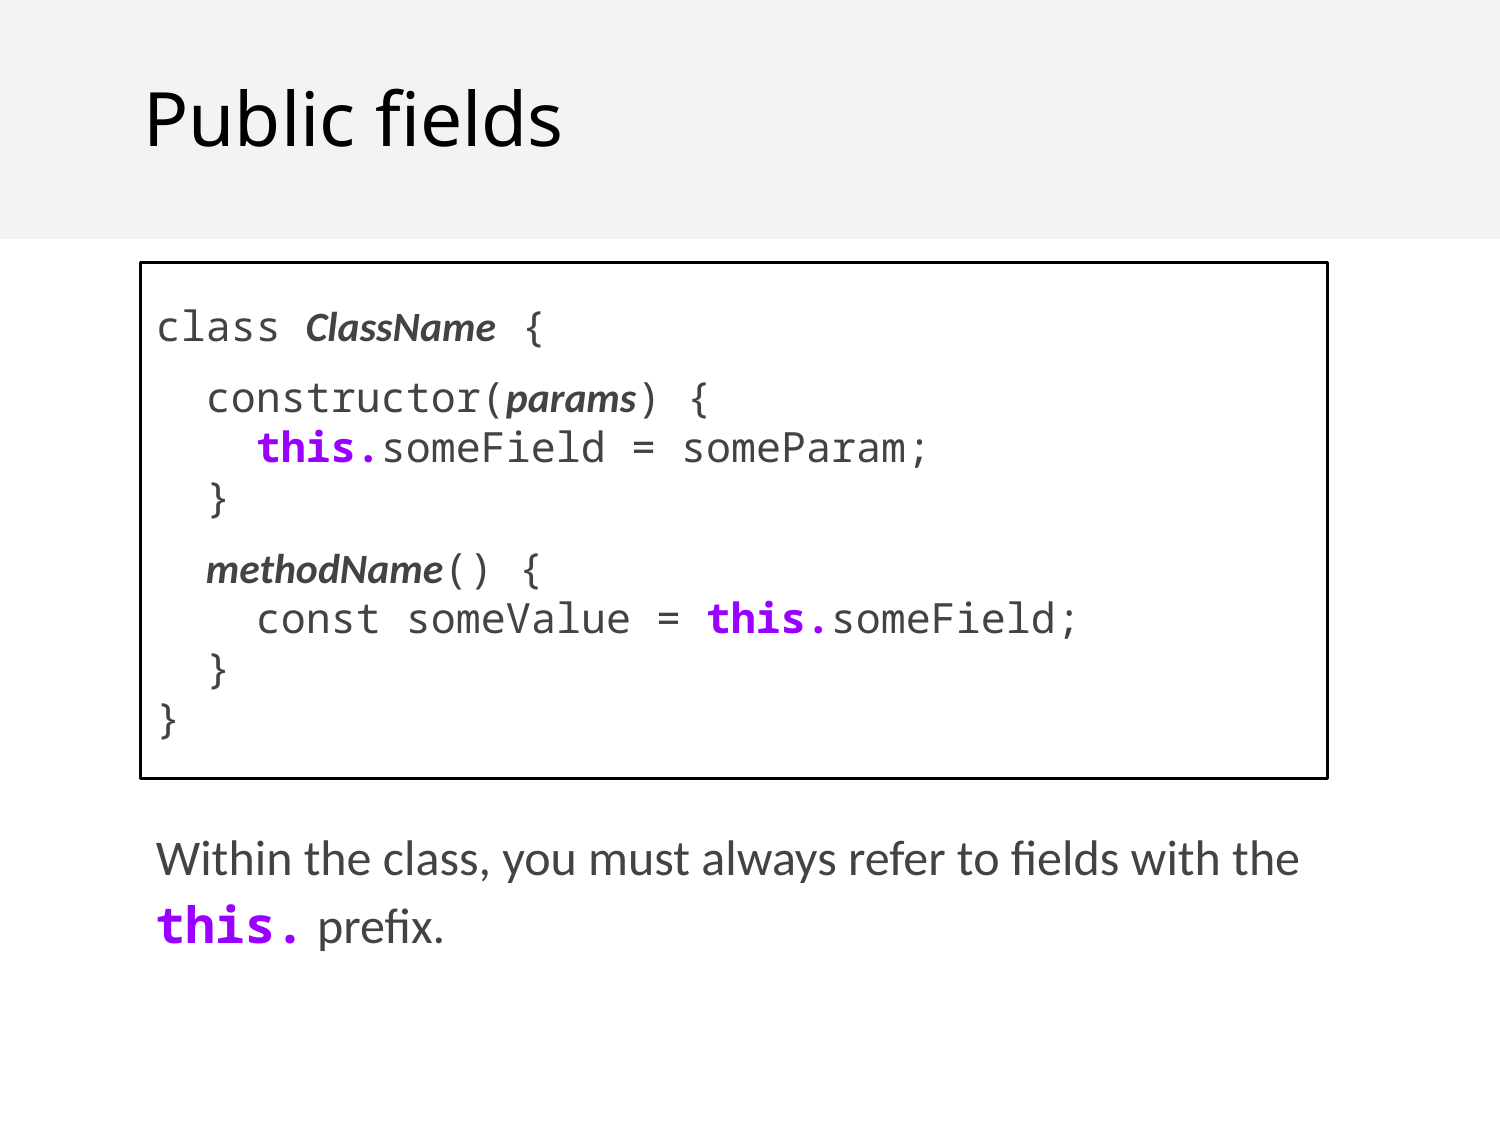

# Public fields
class ClassName {
 constructor(params) {
 this.someField = someParam;
 }
 methodName() {
 const someValue = this.someField;
 }
}
Within the class, you must always refer to fields with the this. prefix.